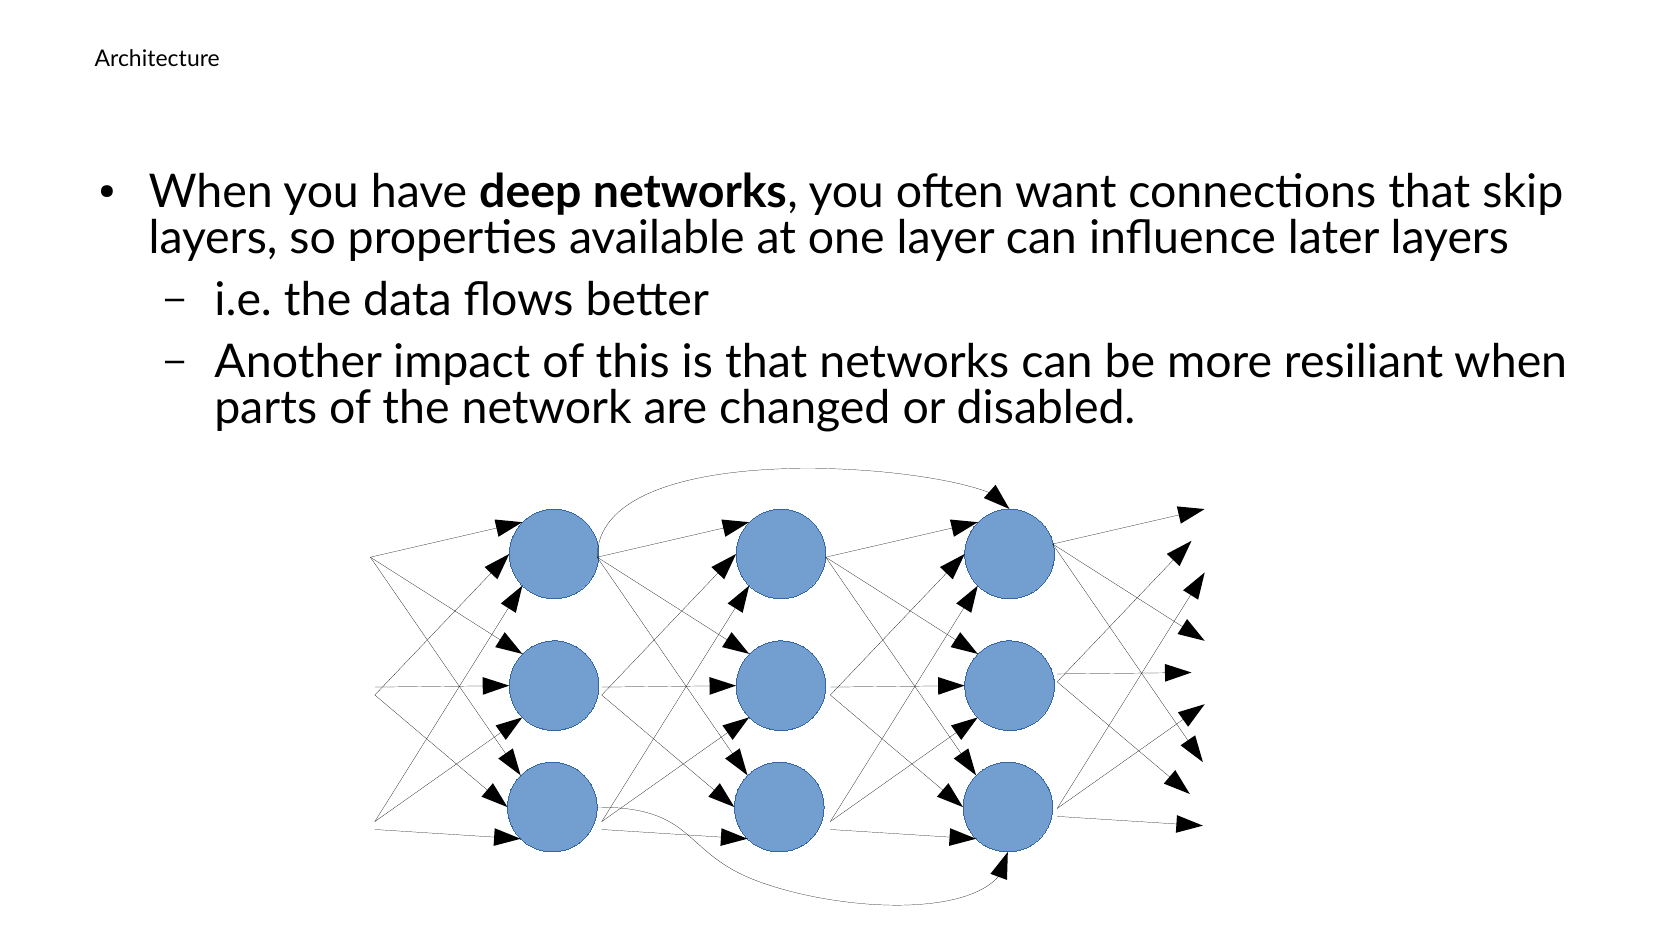

# Architecture
When you have deep networks, you often want connections that skip layers, so properties available at one layer can influence later layers
i.e. the data flows better
Another impact of this is that networks can be more resiliant when parts of the network are changed or disabled.